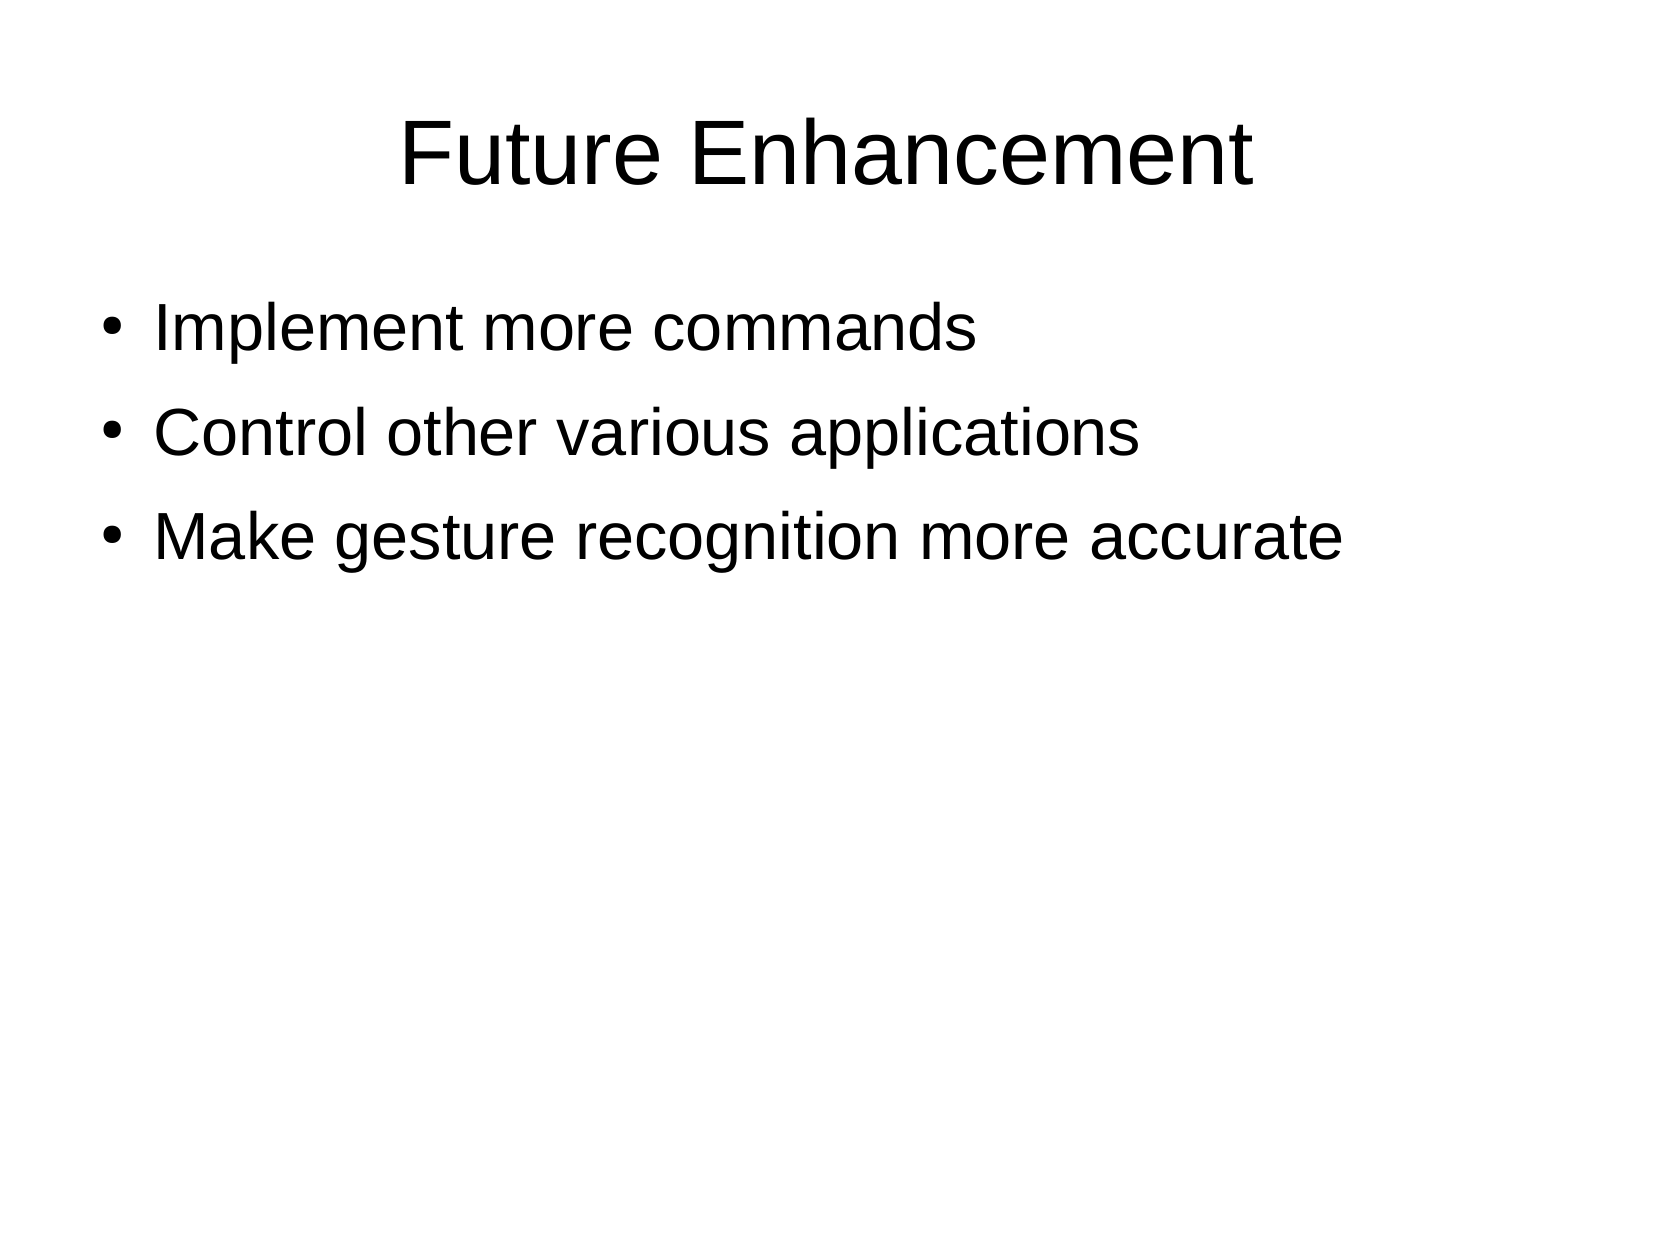

# Future Enhancement
Implement more commands
Control other various applications
Make gesture recognition more accurate